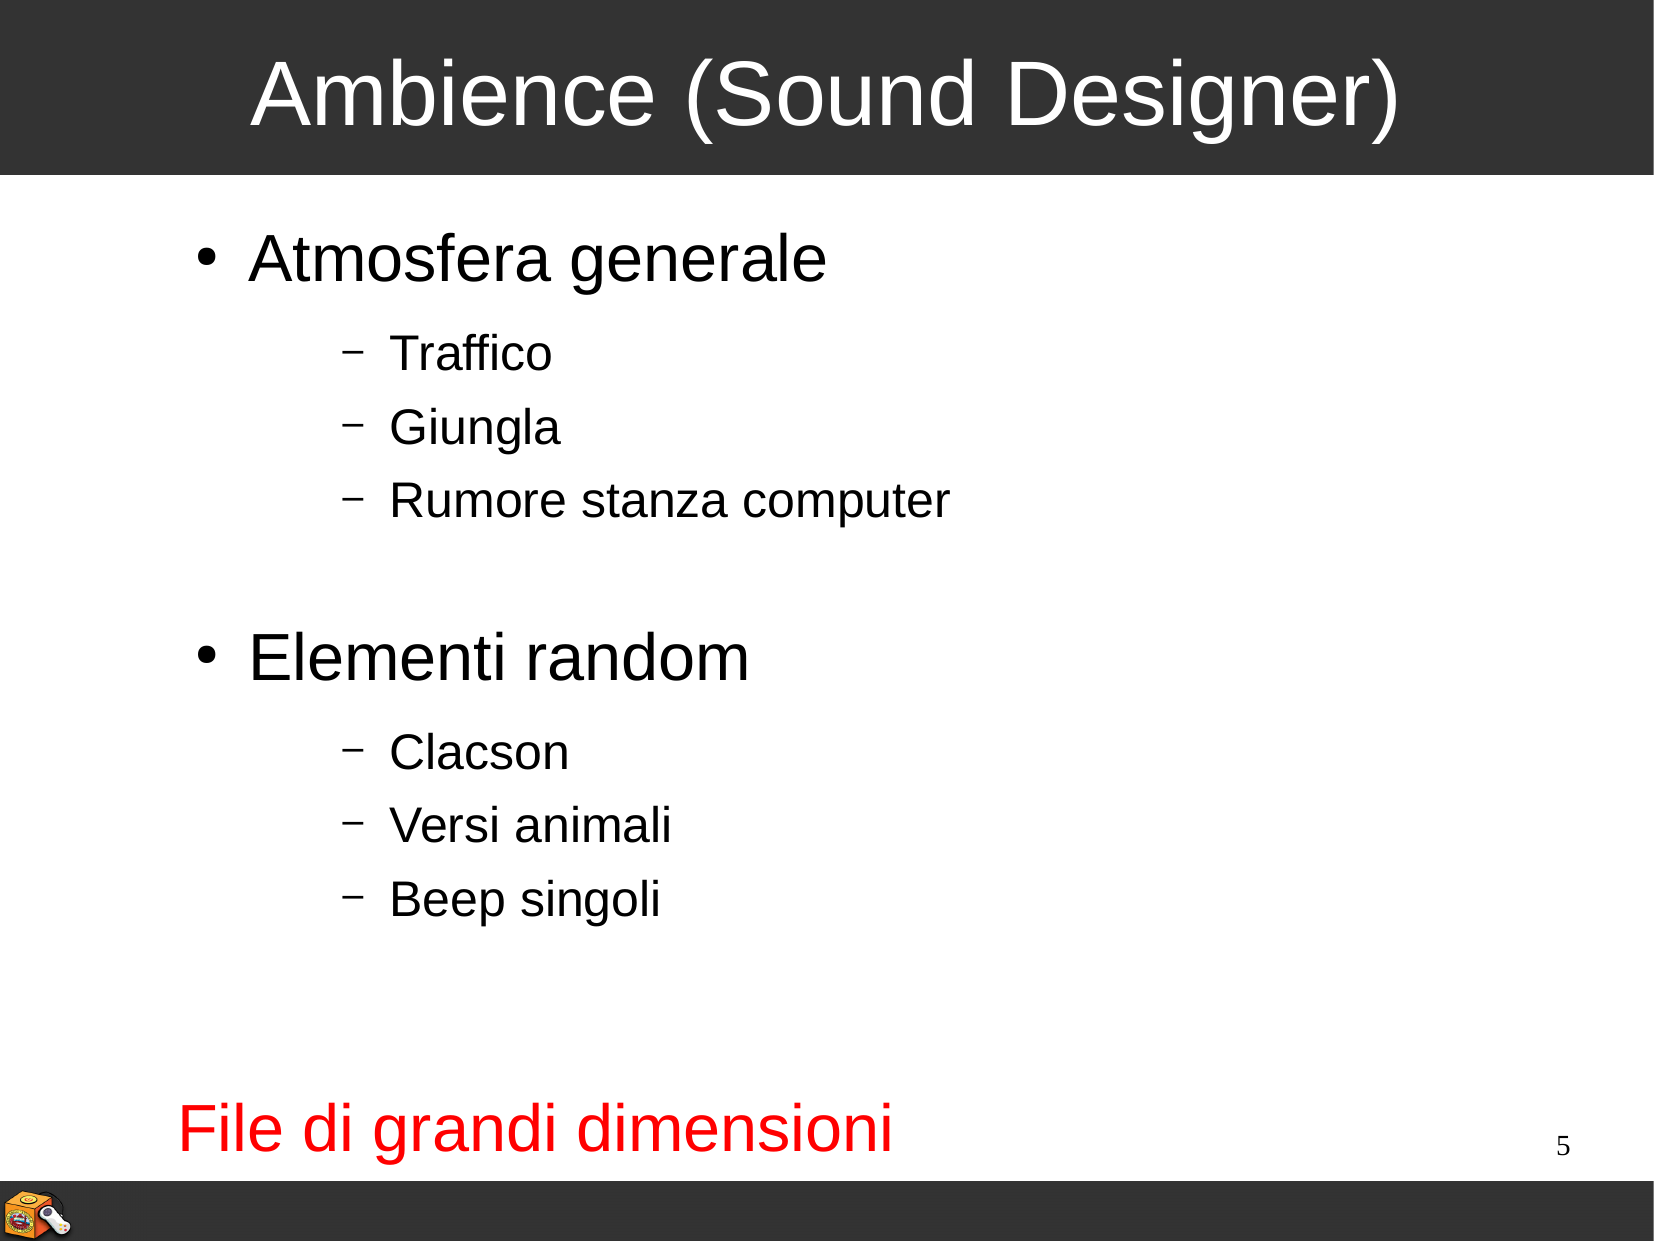

# Ambience (Sound Designer)
Atmosfera generale
Traffico
Giungla
Rumore stanza computer
Elementi random
Clacson
Versi animali
Beep singoli
File di grandi dimensioni
5